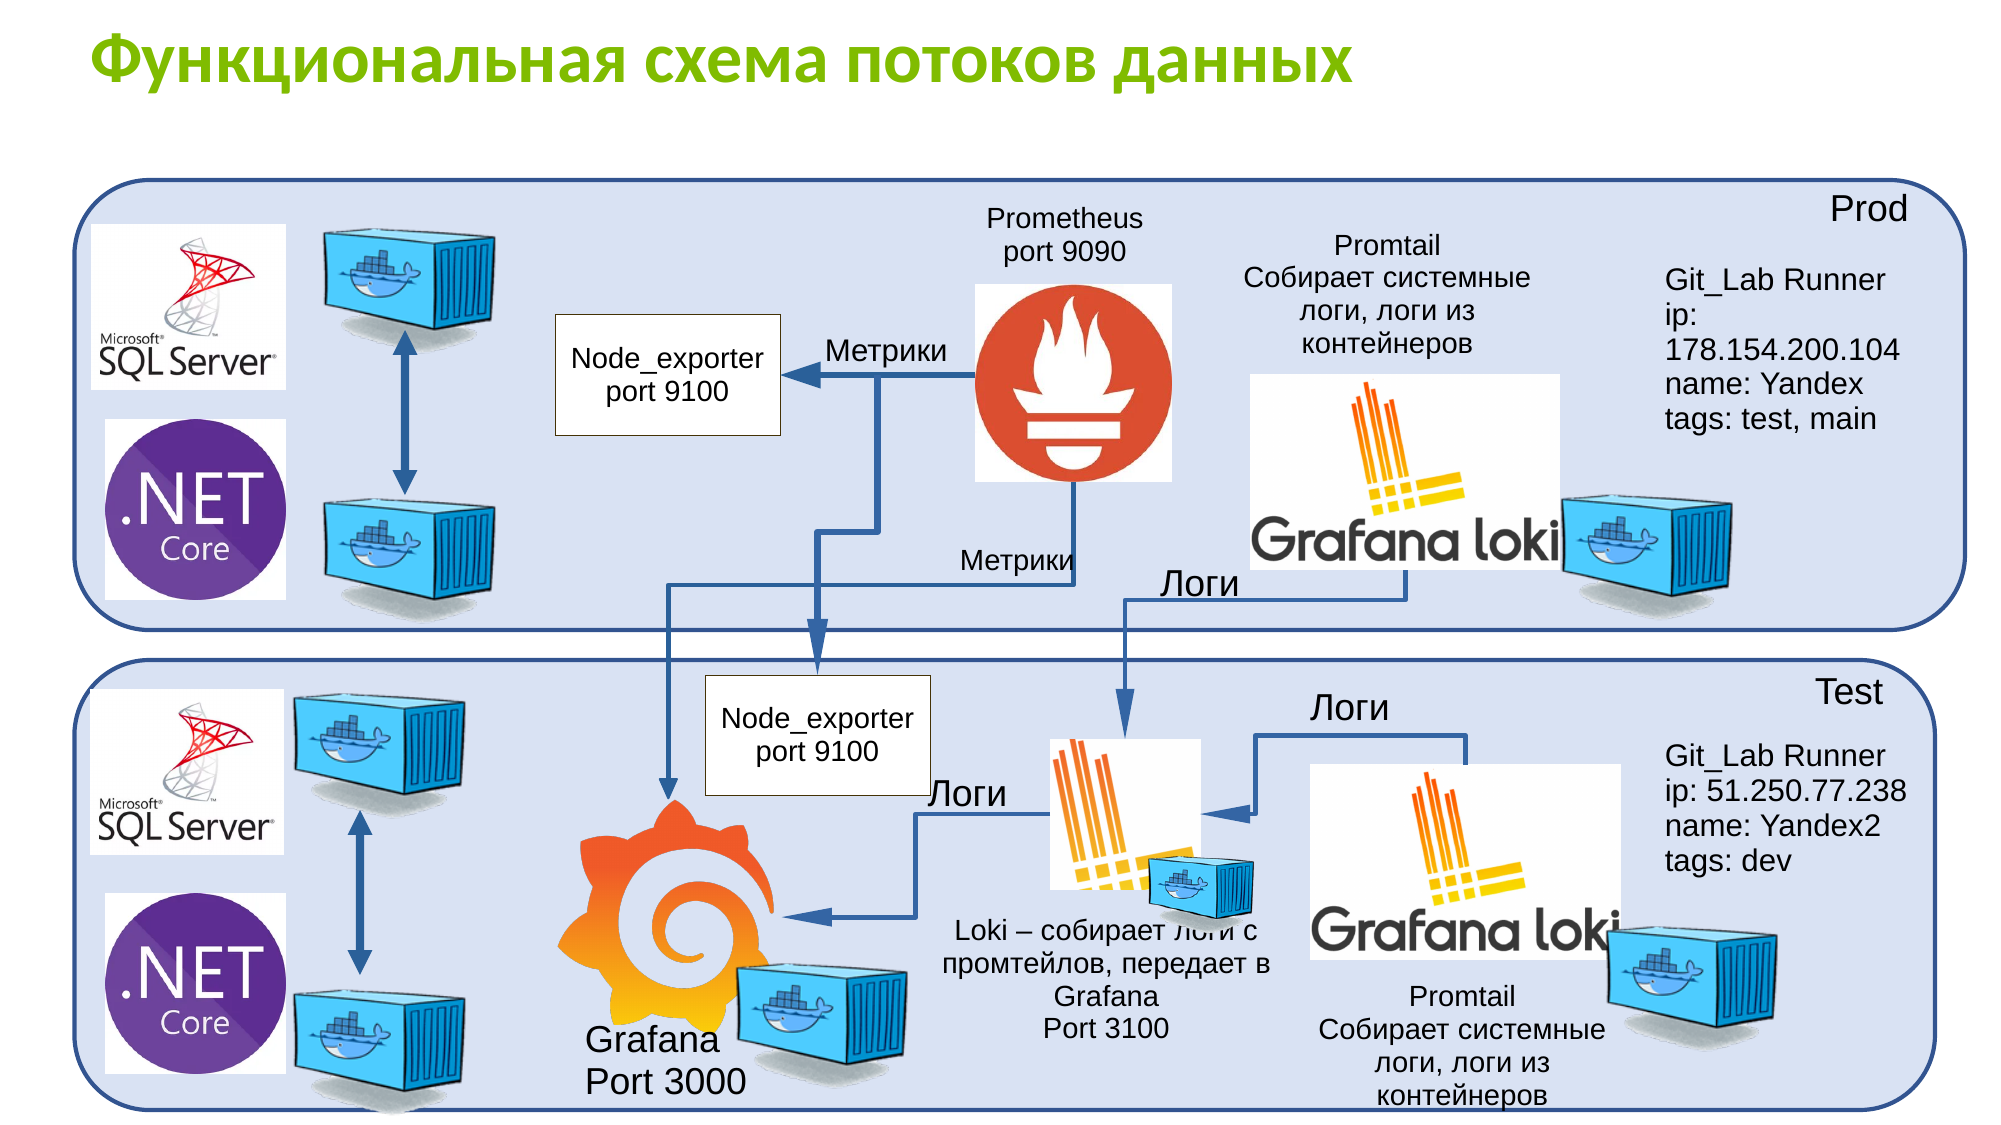

# Функциональная схема потоков данных
Prod
Prometheus
port 9090
Promtail
Собирает системные логи, логи из контейнеров
Git_Lab Runner
ip: 178.154.200.104
name: Yandex
tags: test, main
Node_exporter
port 9100
Метрики
Метрики
Логи
Test
Node_exporter
port 9100
Логи
Git_Lab Runner
ip: 51.250.77.238
name: Yandex2
tags: dev
Логи
Loki – собирает логи с промтейлов, передает в Grafana
Port 3100
Promtail
Собирает системные логи, логи из контейнеров
Grafana
Port 3000